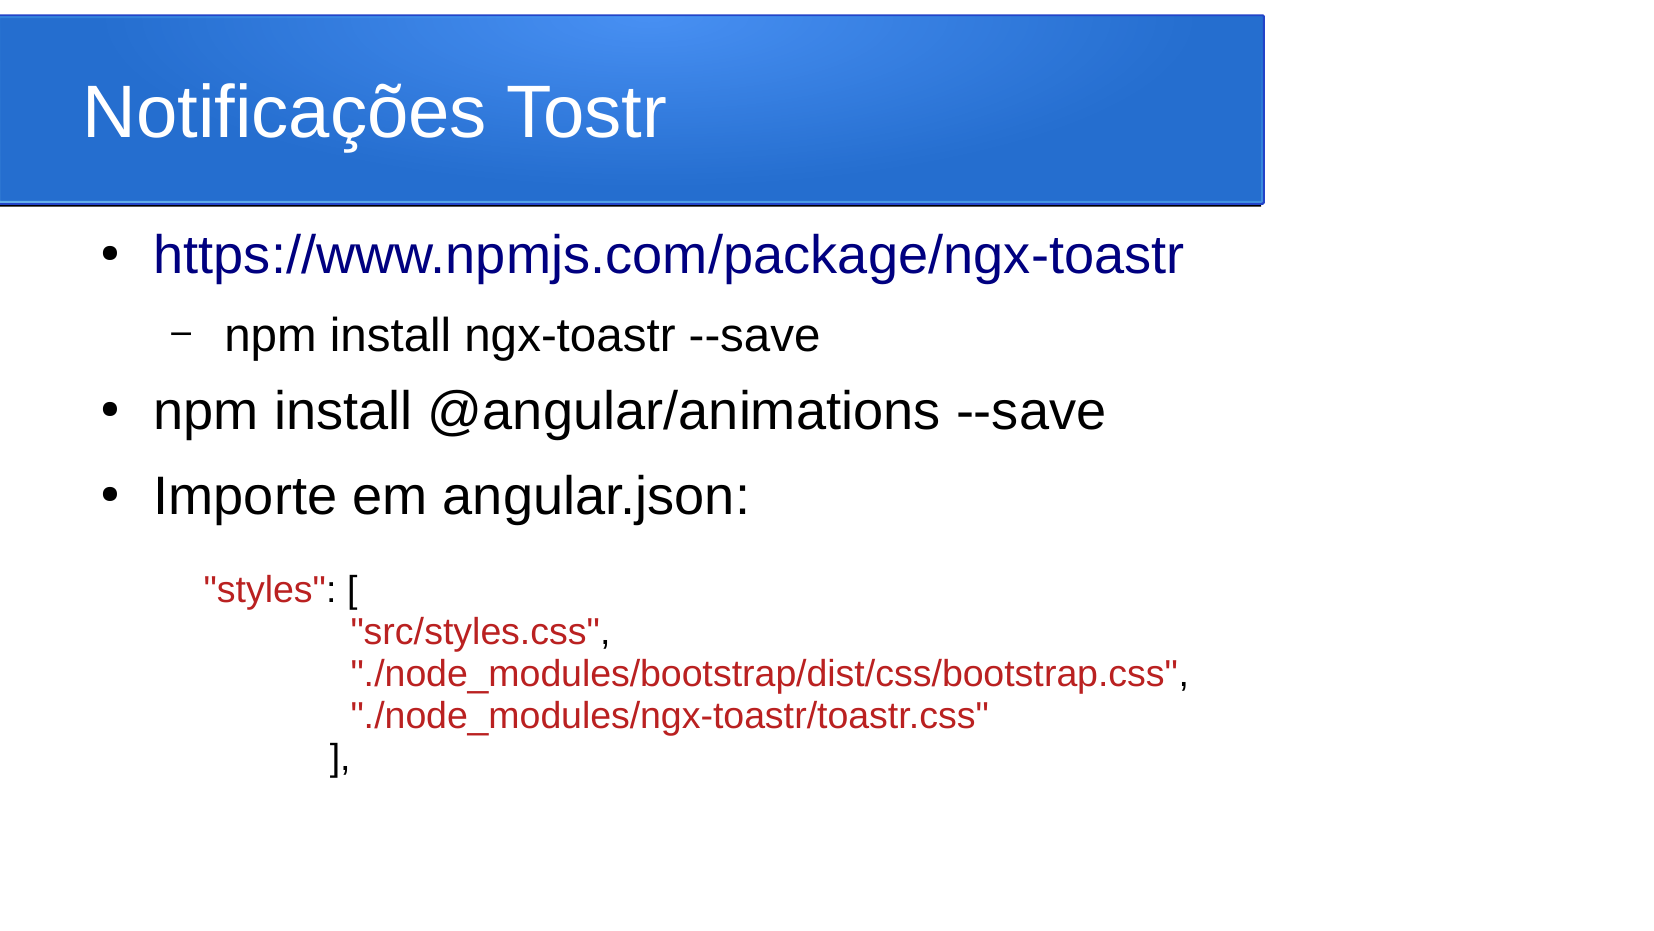

# Notificações Tostr
https://www.npmjs.com/package/ngx-toastr
npm install ngx-toastr --save
npm install @angular/animations --save
Importe em angular.json:
"styles": [
 "src/styles.css",
 "./node_modules/bootstrap/dist/css/bootstrap.css",
 "./node_modules/ngx-toastr/toastr.css"
 ],